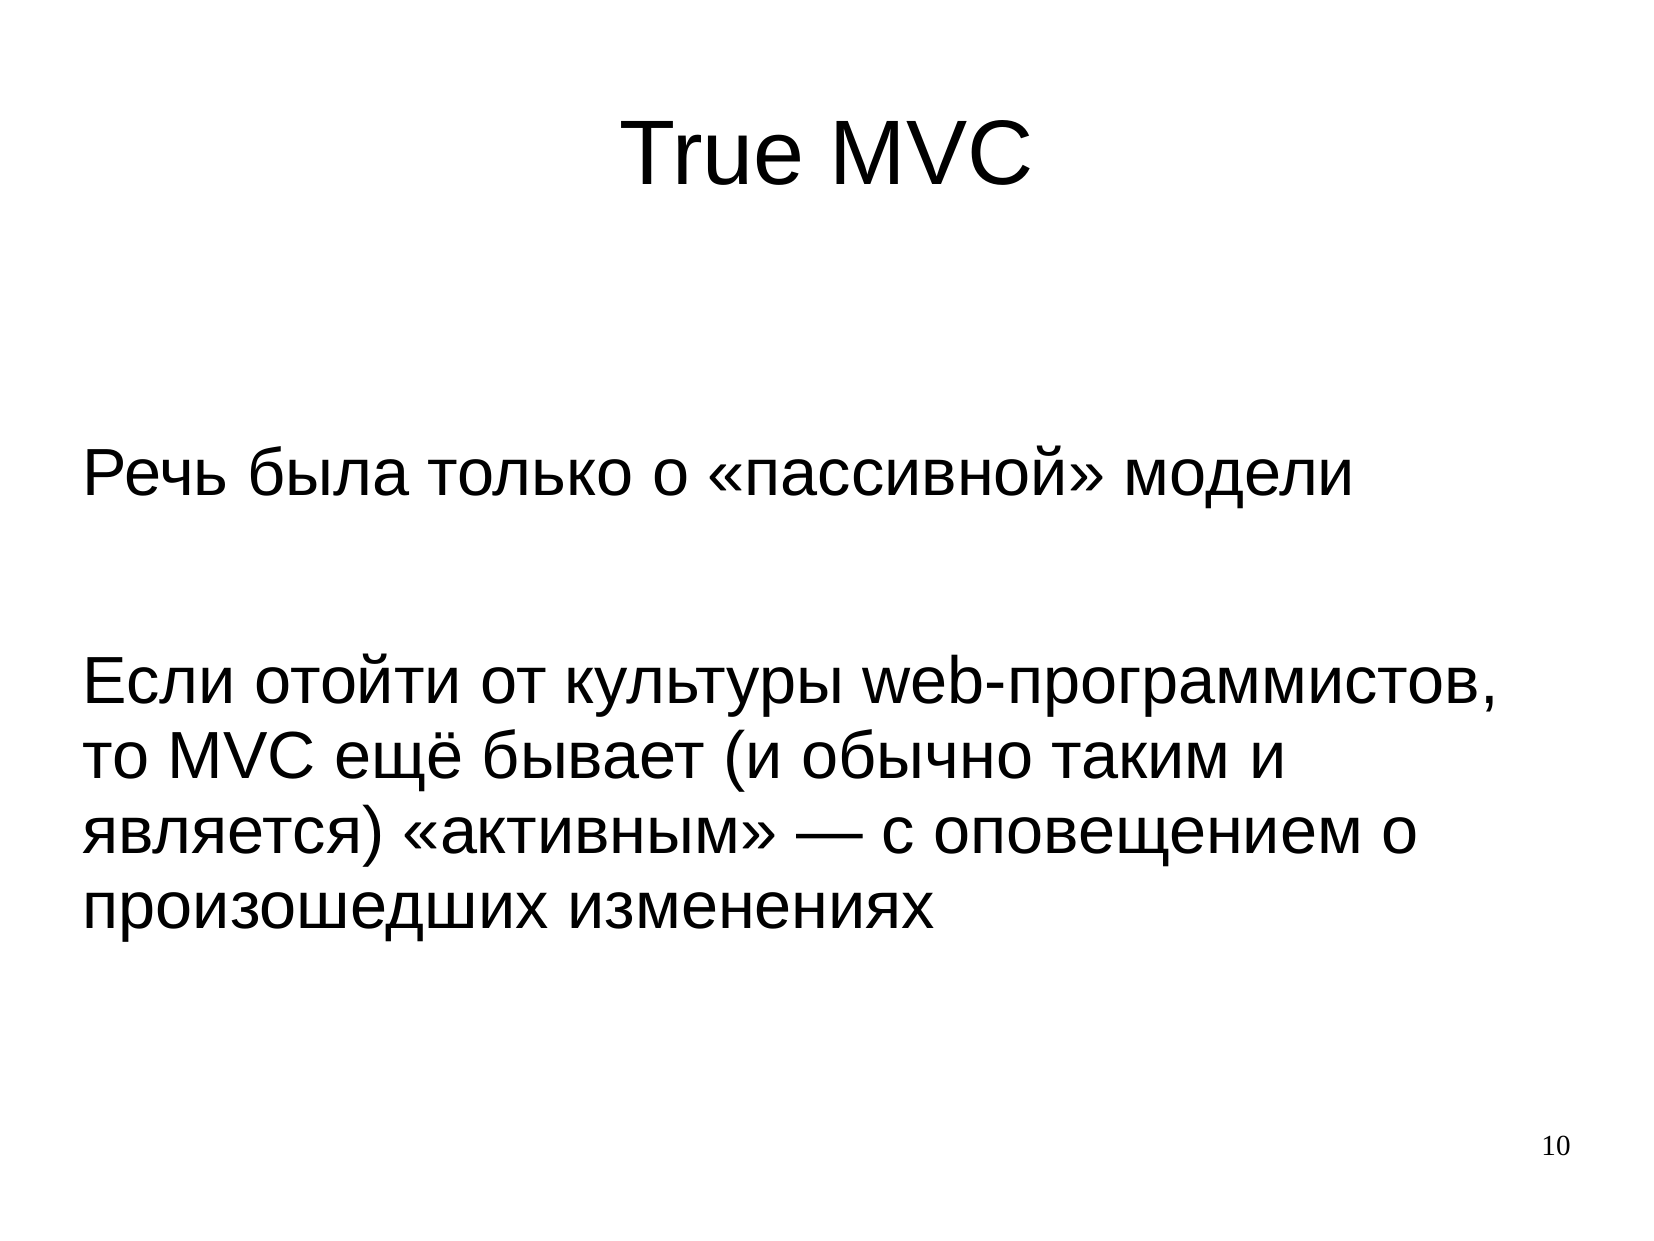

# True MVC
Речь была только о «пассивной» модели
Если отойти от культуры web-программистов, то MVC ещё бывает (и обычно таким и является) «активным» — с оповещением о произошедших изменениях
10